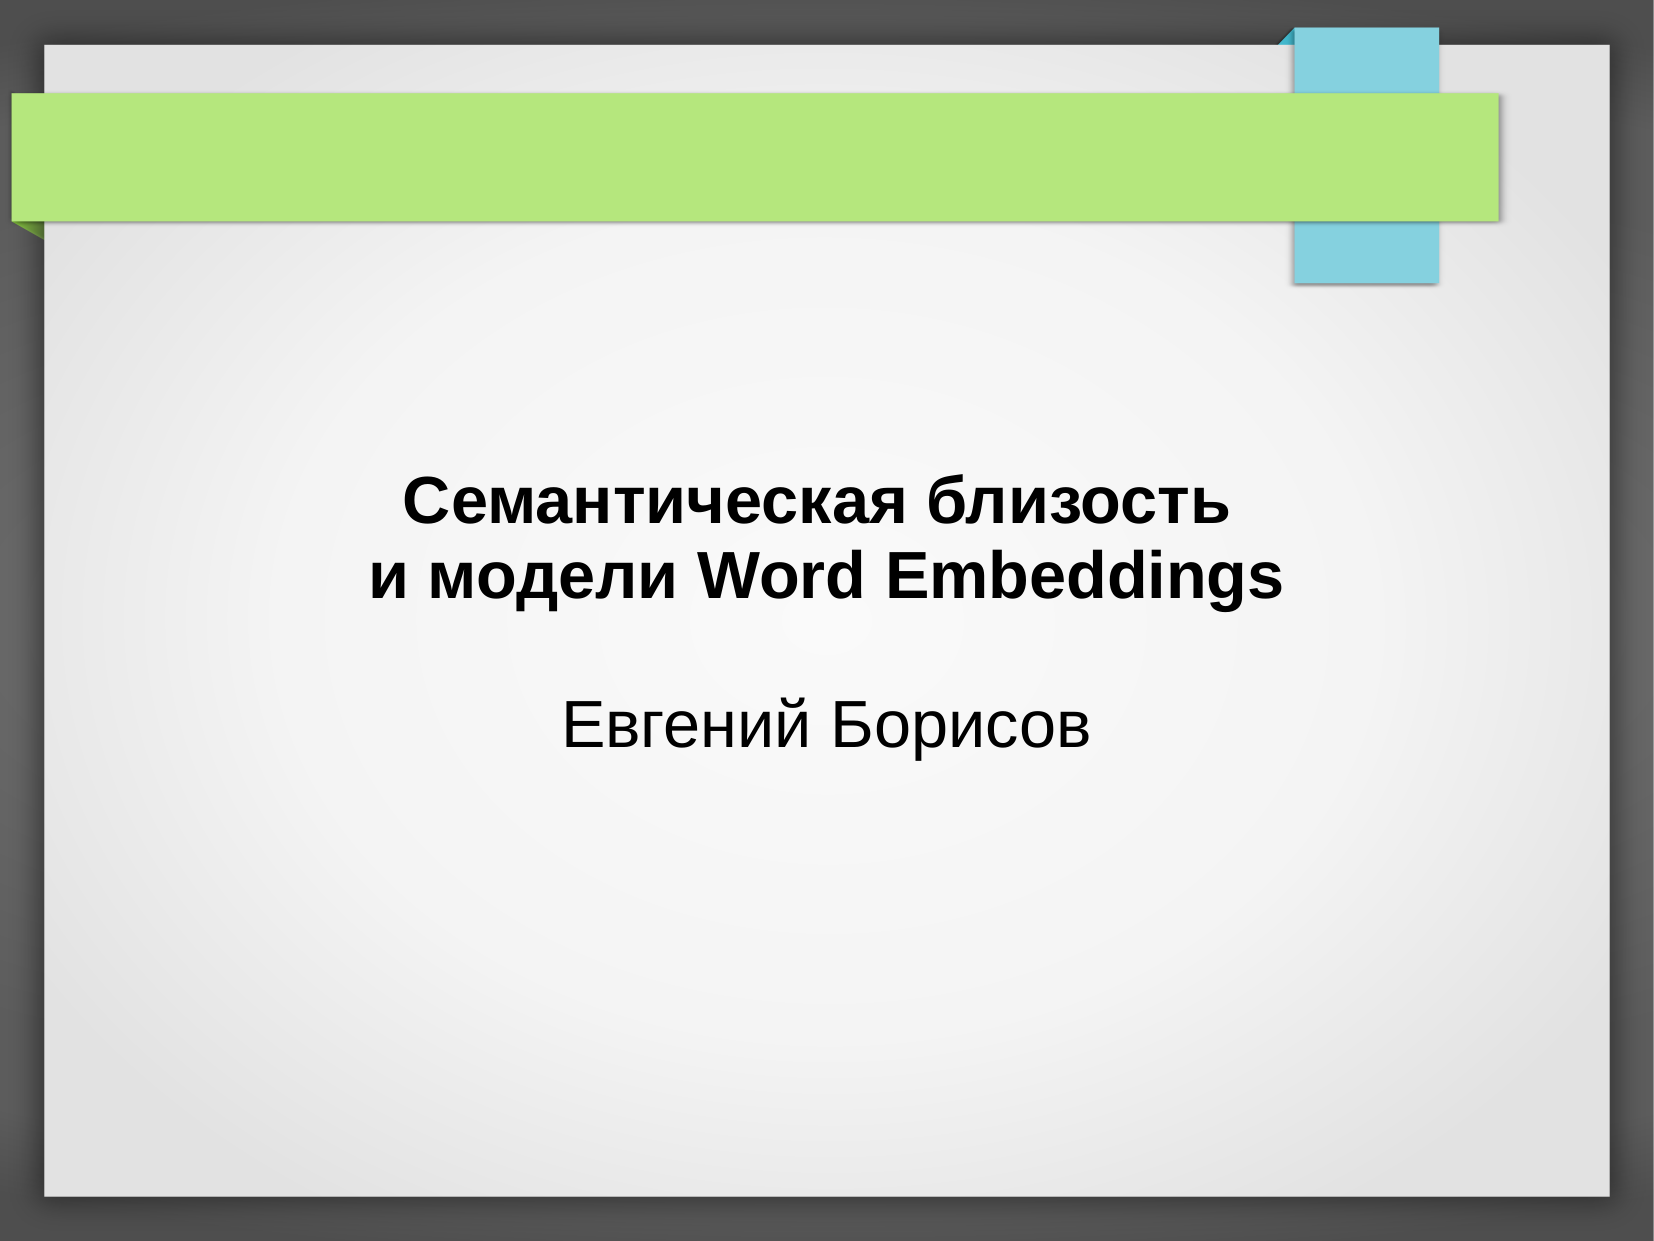

# Семантическая близость
и модели Word Embeddings
Евгений Борисов